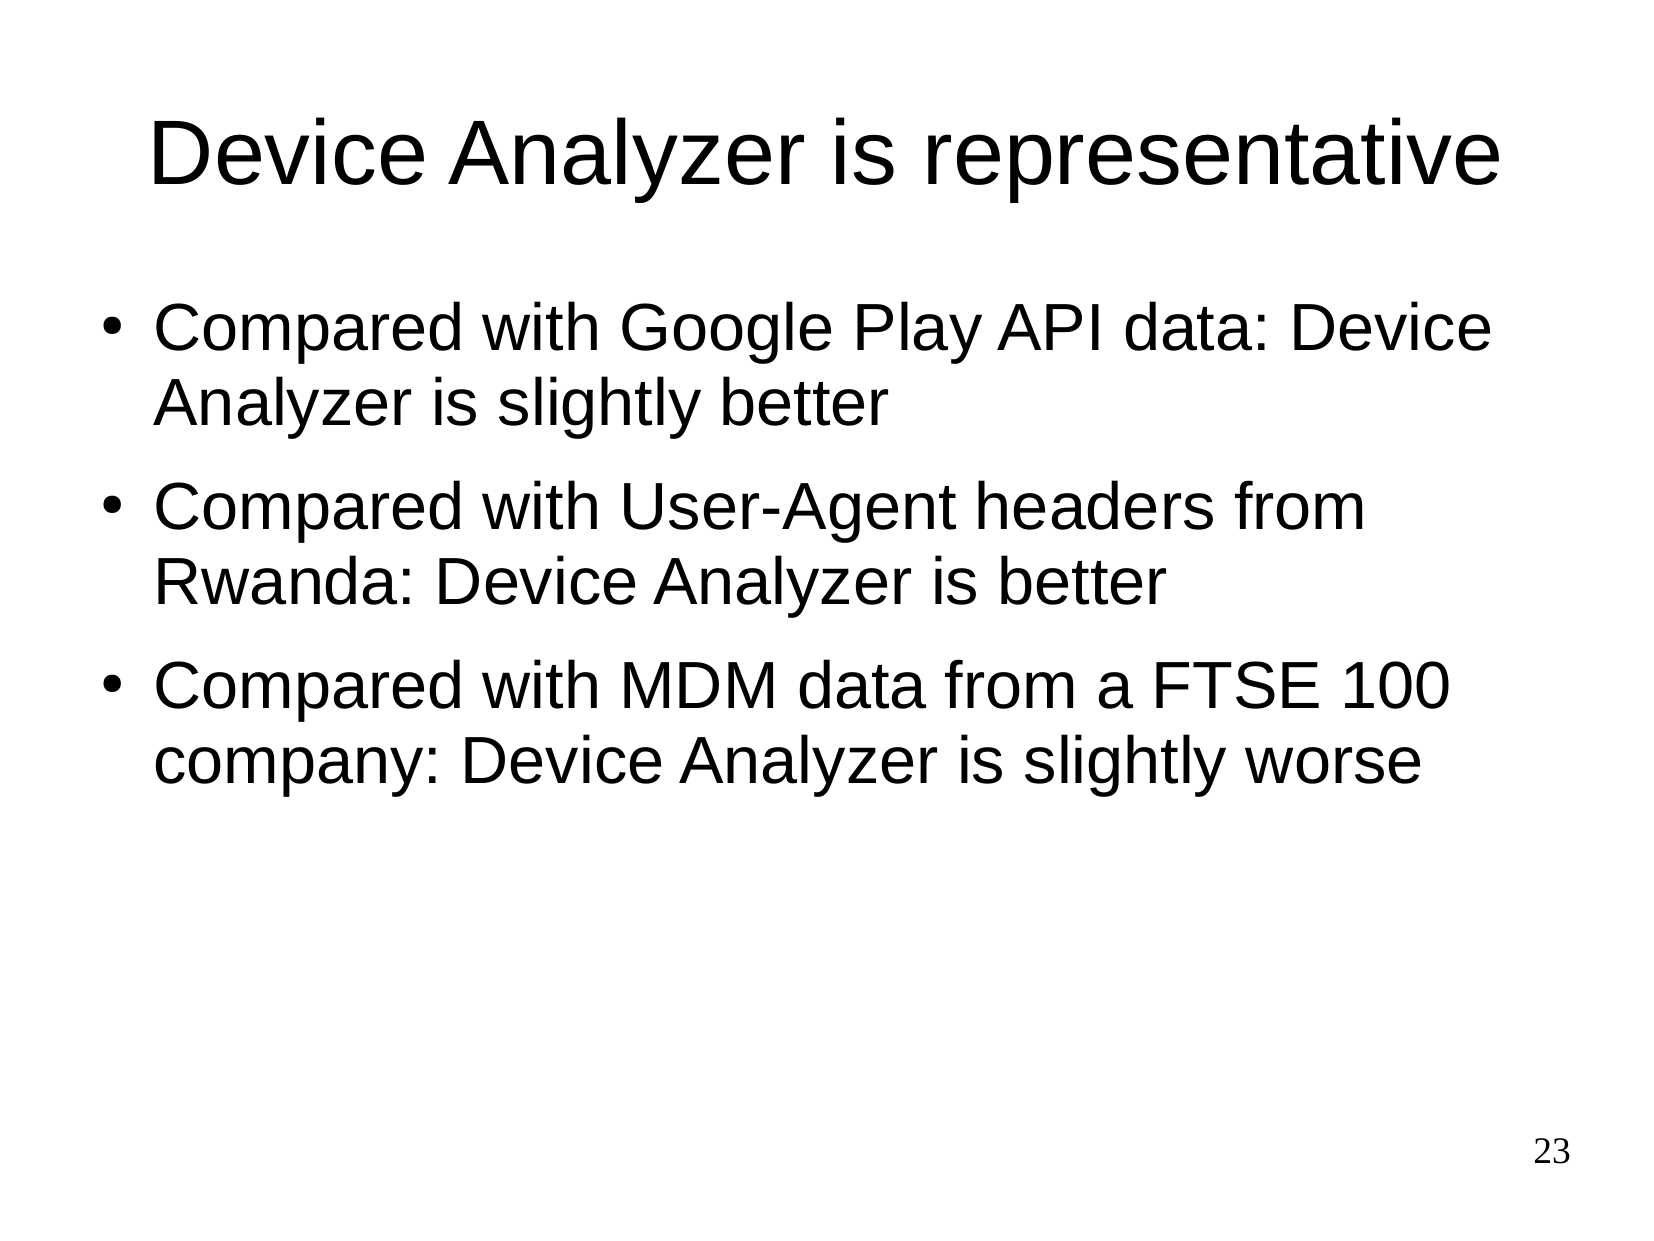

# Device Analyzer is representative
Compared with Google Play API data: Device Analyzer is slightly better
Compared with User-Agent headers from Rwanda: Device Analyzer is better
Compared with MDM data from a FTSE 100 company: Device Analyzer is slightly worse
23